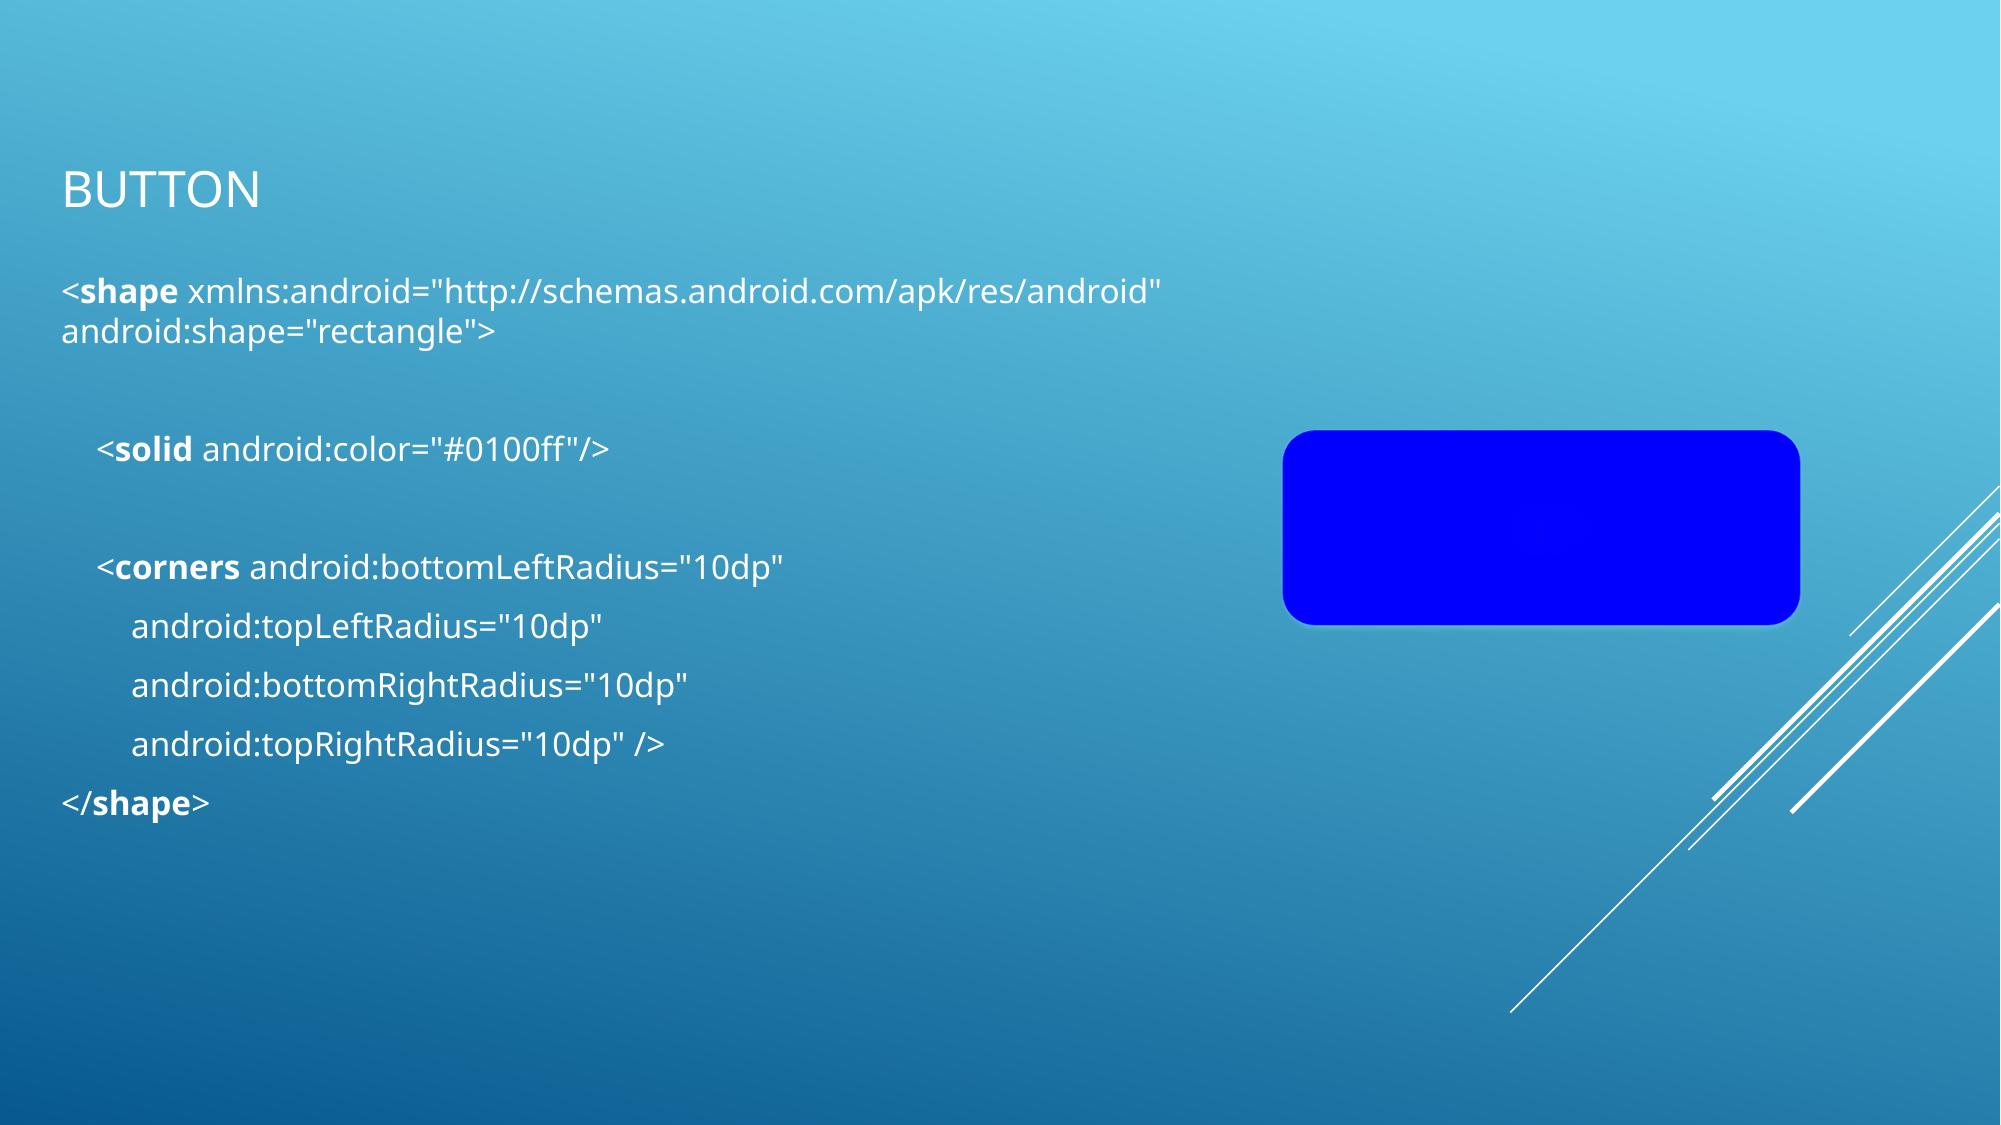

# Button
<shape xmlns:android="http://schemas.android.com/apk/res/android" android:shape="rectangle">
 <solid android:color="#0100ff"/>
 <corners android:bottomLeftRadius="10dp"
 android:topLeftRadius="10dp"
 android:bottomRightRadius="10dp"
 android:topRightRadius="10dp" />
</shape>